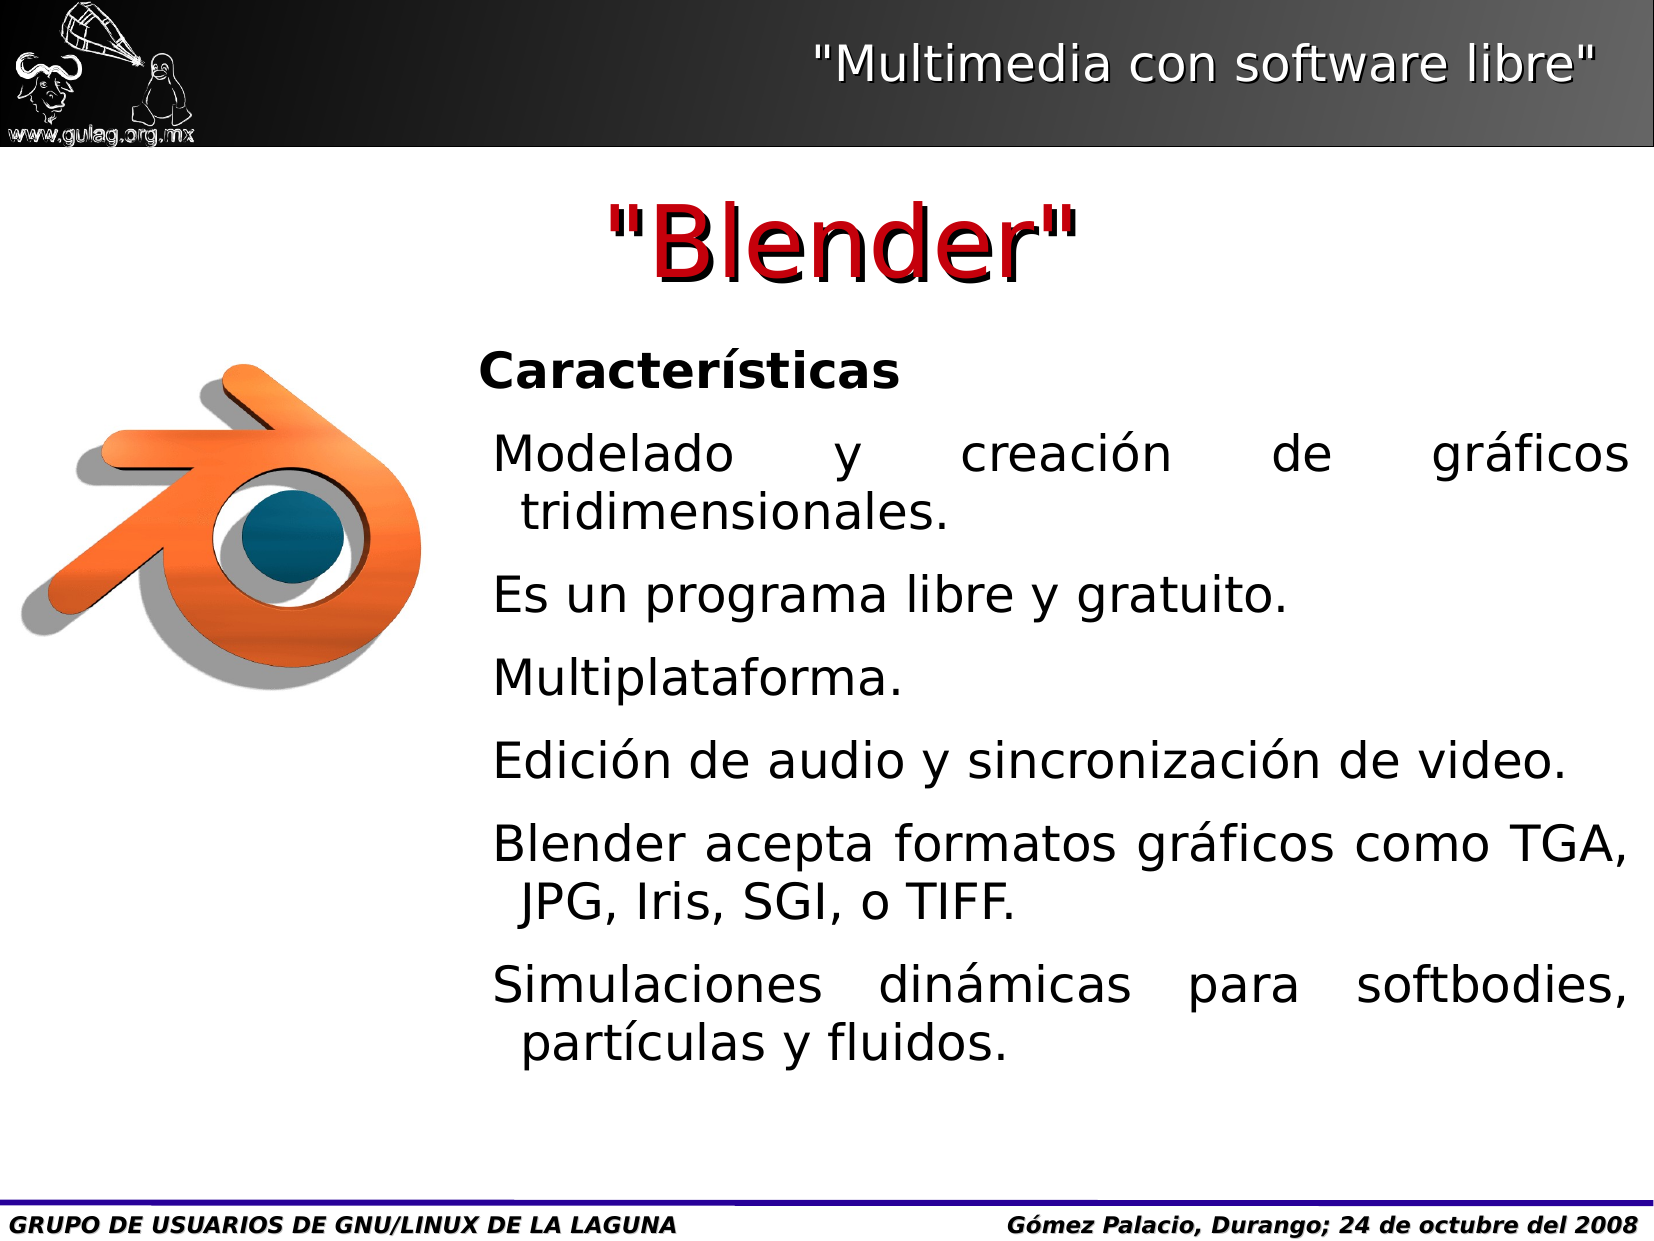

"Multimedia con software libre"
GRUPO DE USUARIOS DE GNU/LINUX DE LA LAGUNA
Gómez Palacio, Durango; 24 de octubre del 2008
"Blender"
Características
Modelado y creación de gráficos tridimensionales.
Es un programa libre y gratuito.
Multiplataforma.
Edición de audio y sincronización de video.
Blender acepta formatos gráficos como TGA, JPG, Iris, SGI, o TIFF.
Simulaciones dinámicas para softbodies, partículas y fluidos.